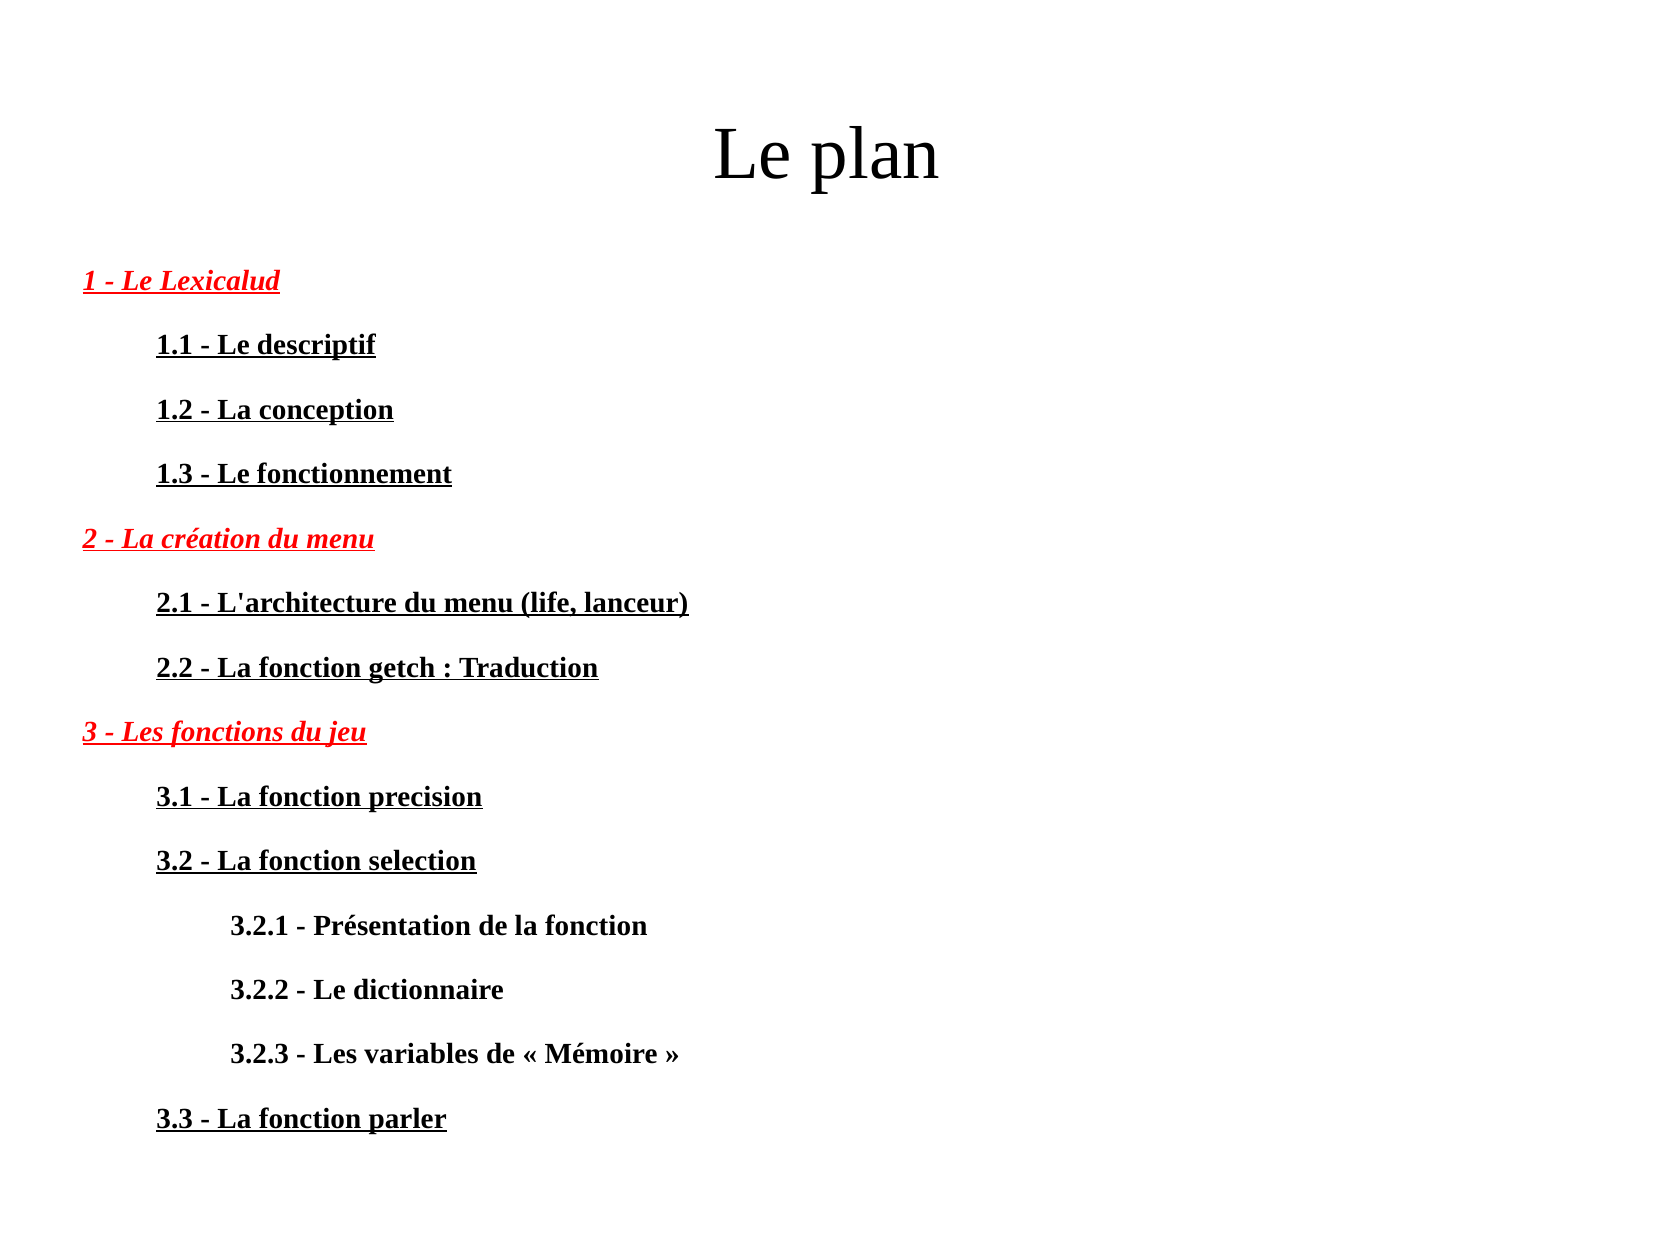

# Le plan
1 - Le Lexicalud
	1.1 - Le descriptif
	1.2 - La conception
	1.3 - Le fonctionnement
2 - La création du menu
	2.1 - L'architecture du menu (life, lanceur)
	2.2 - La fonction getch : Traduction
3 - Les fonctions du jeu
	3.1 - La fonction precision
	3.2 - La fonction selection
		3.2.1 - Présentation de la fonction
		3.2.2 - Le dictionnaire
		3.2.3 - Les variables de « Mémoire »
	3.3 - La fonction parler